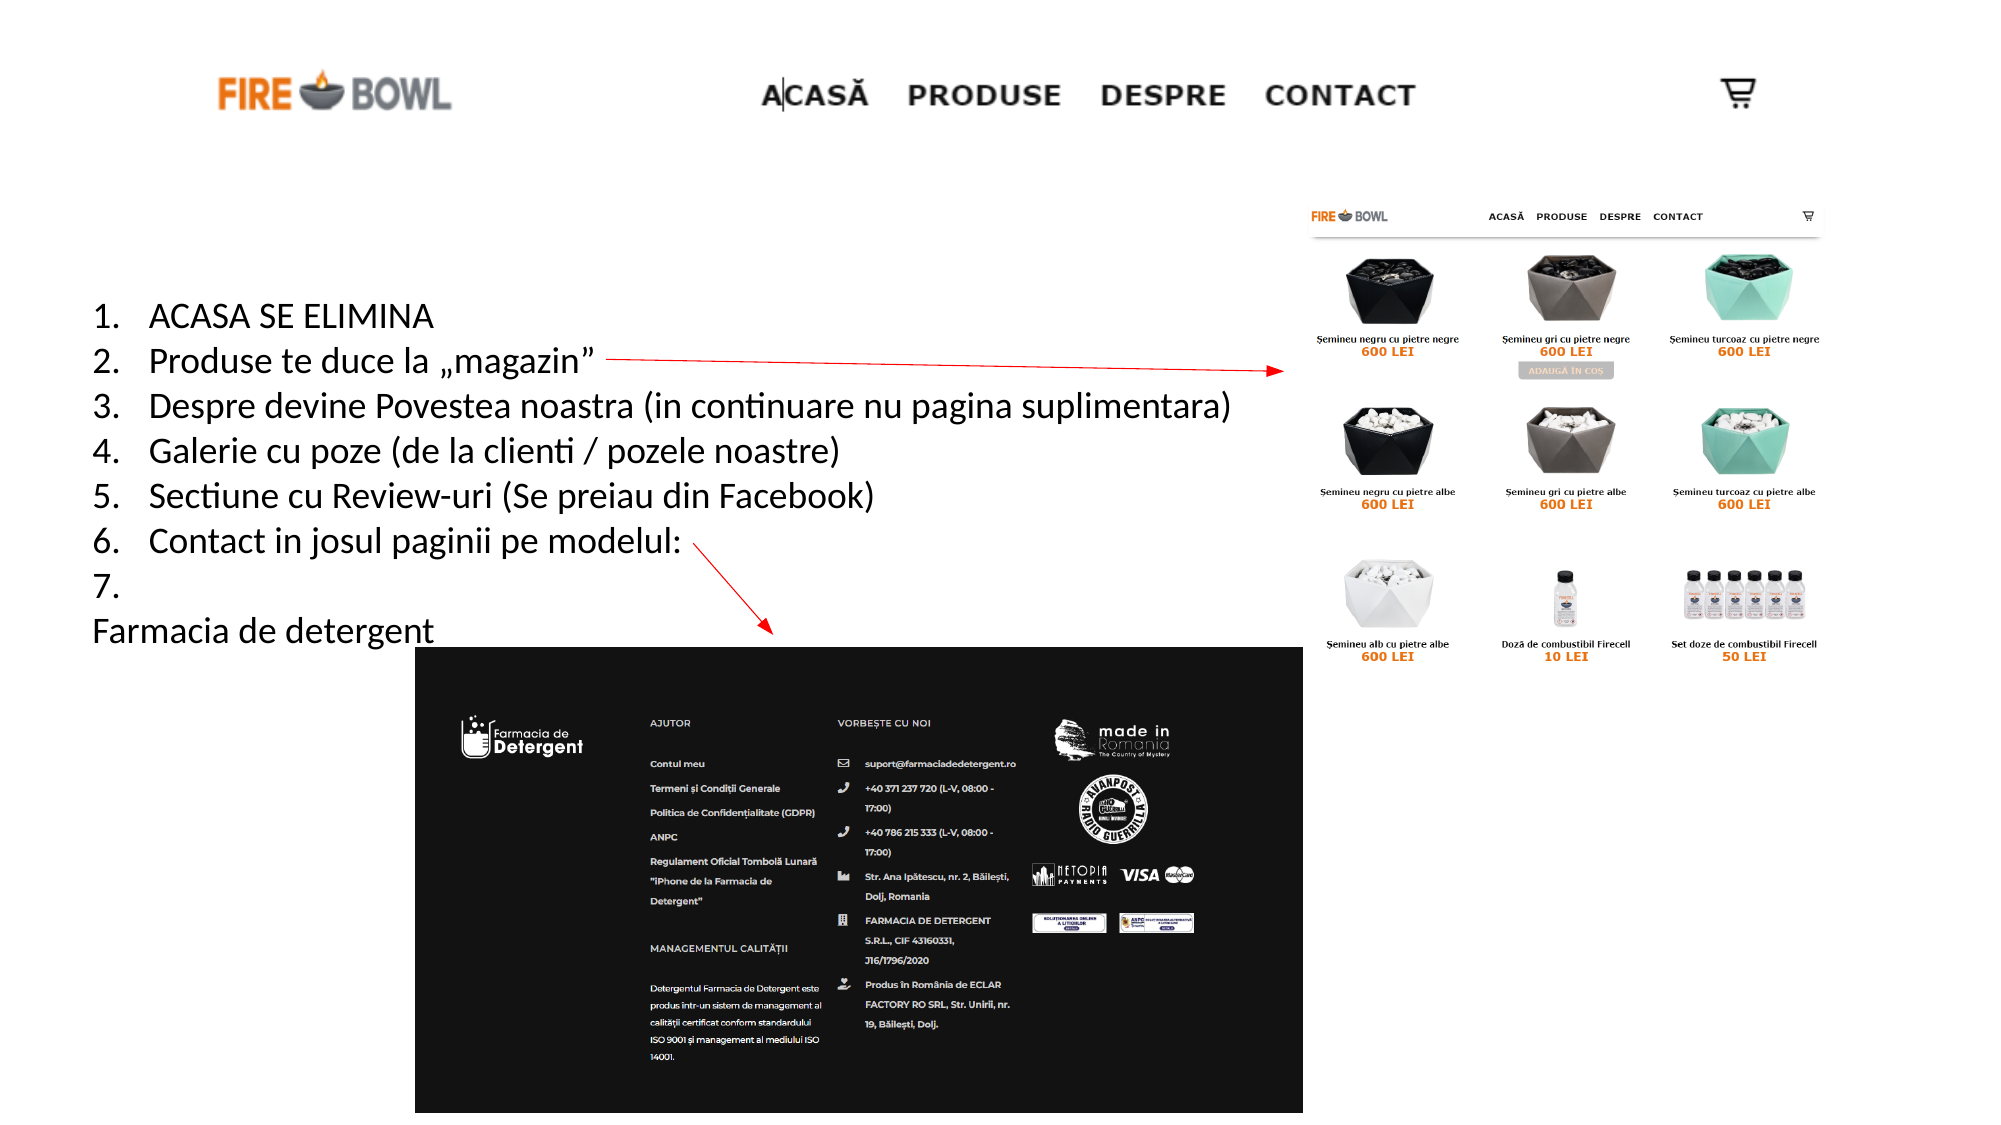

ACASA SE ELIMINA
Produse te duce la „magazin”
Despre devine Povestea noastra (in continuare nu pagina suplimentara)
Galerie cu poze (de la clienti / pozele noastre)
Sectiune cu Review-uri (Se preiau din Facebook)
Contact in josul paginii pe modelul:
Farmacia de detergent